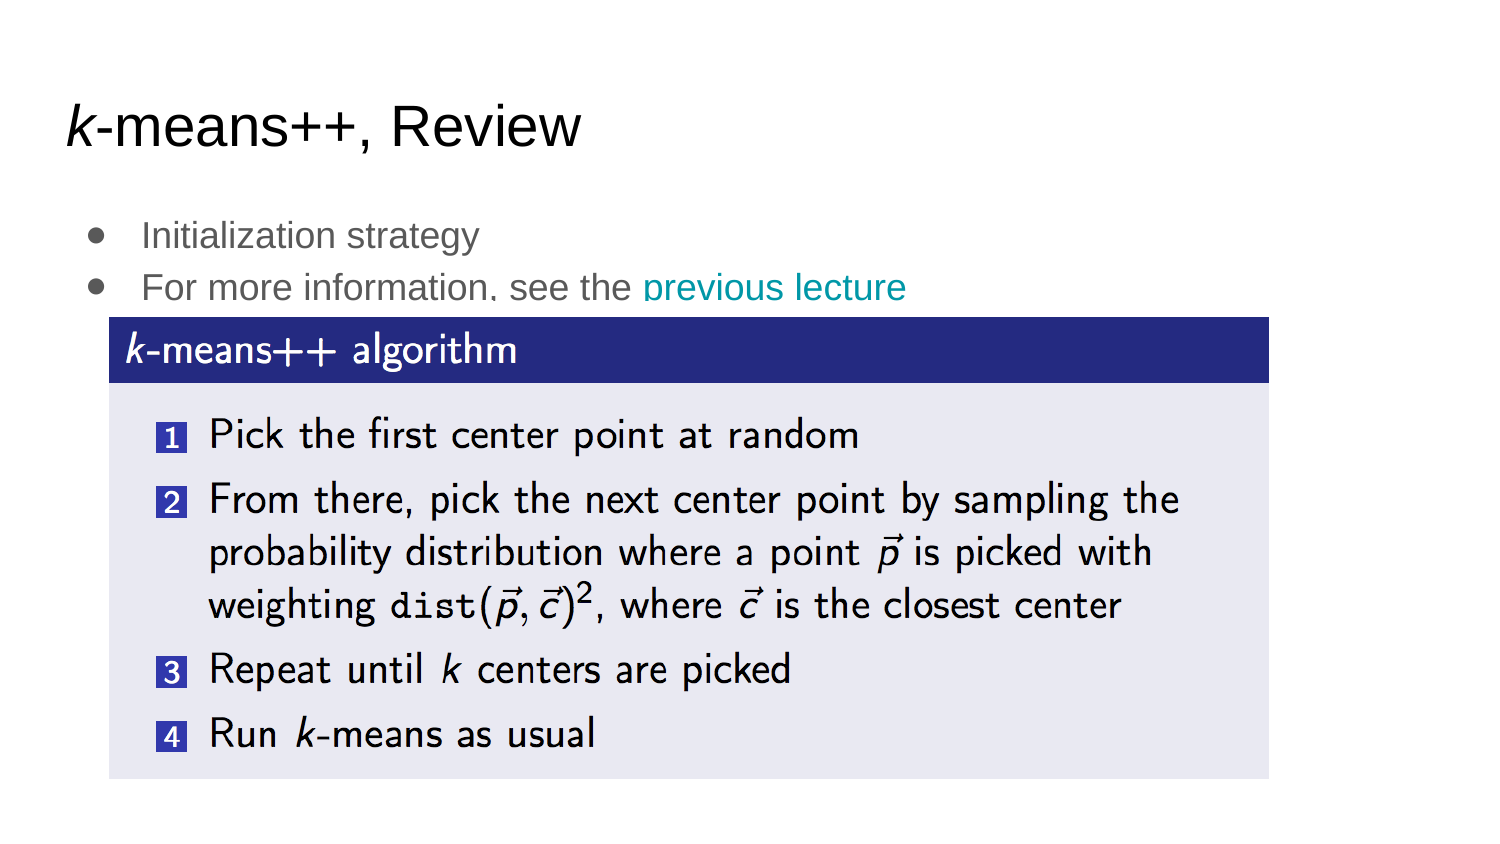

# k-means++, Review
Initialization strategy
For more information, see the previous lecture